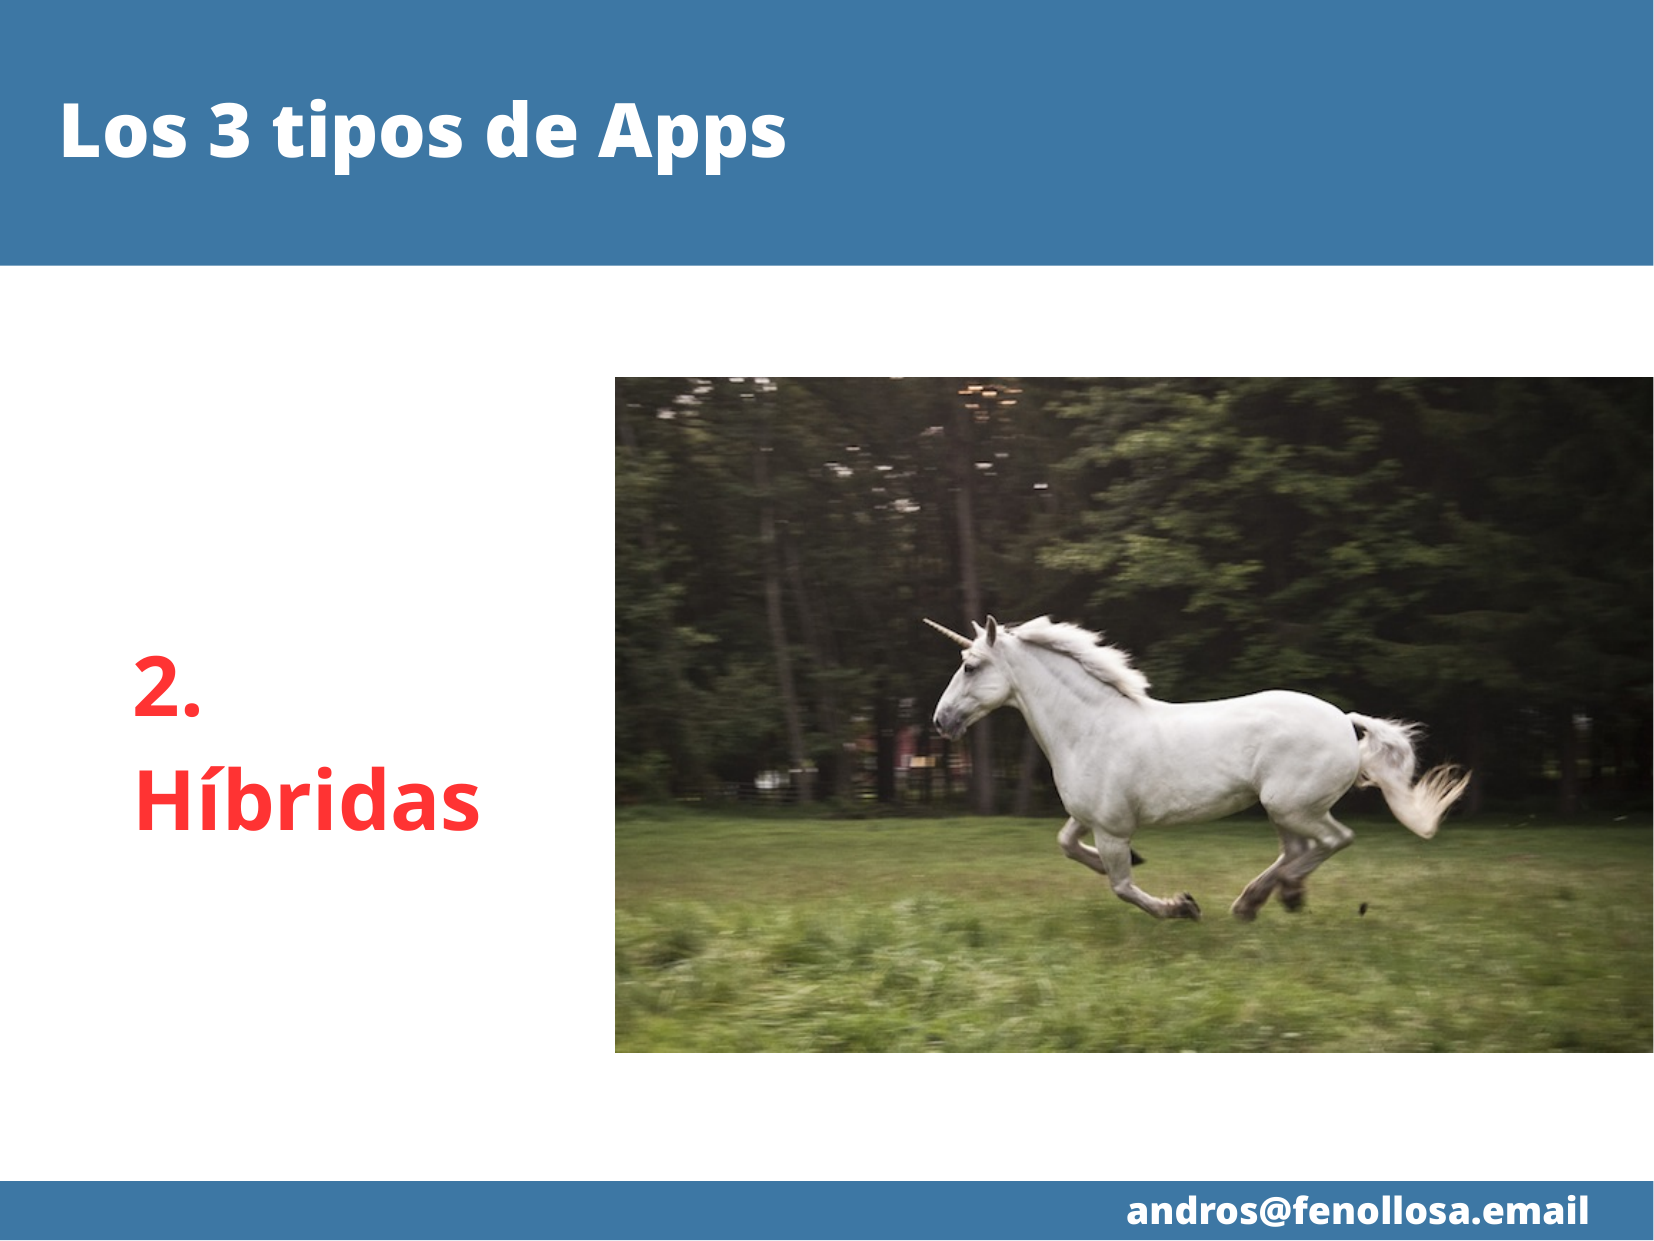

# Los 3 tipos de Apps
2. Híbridas